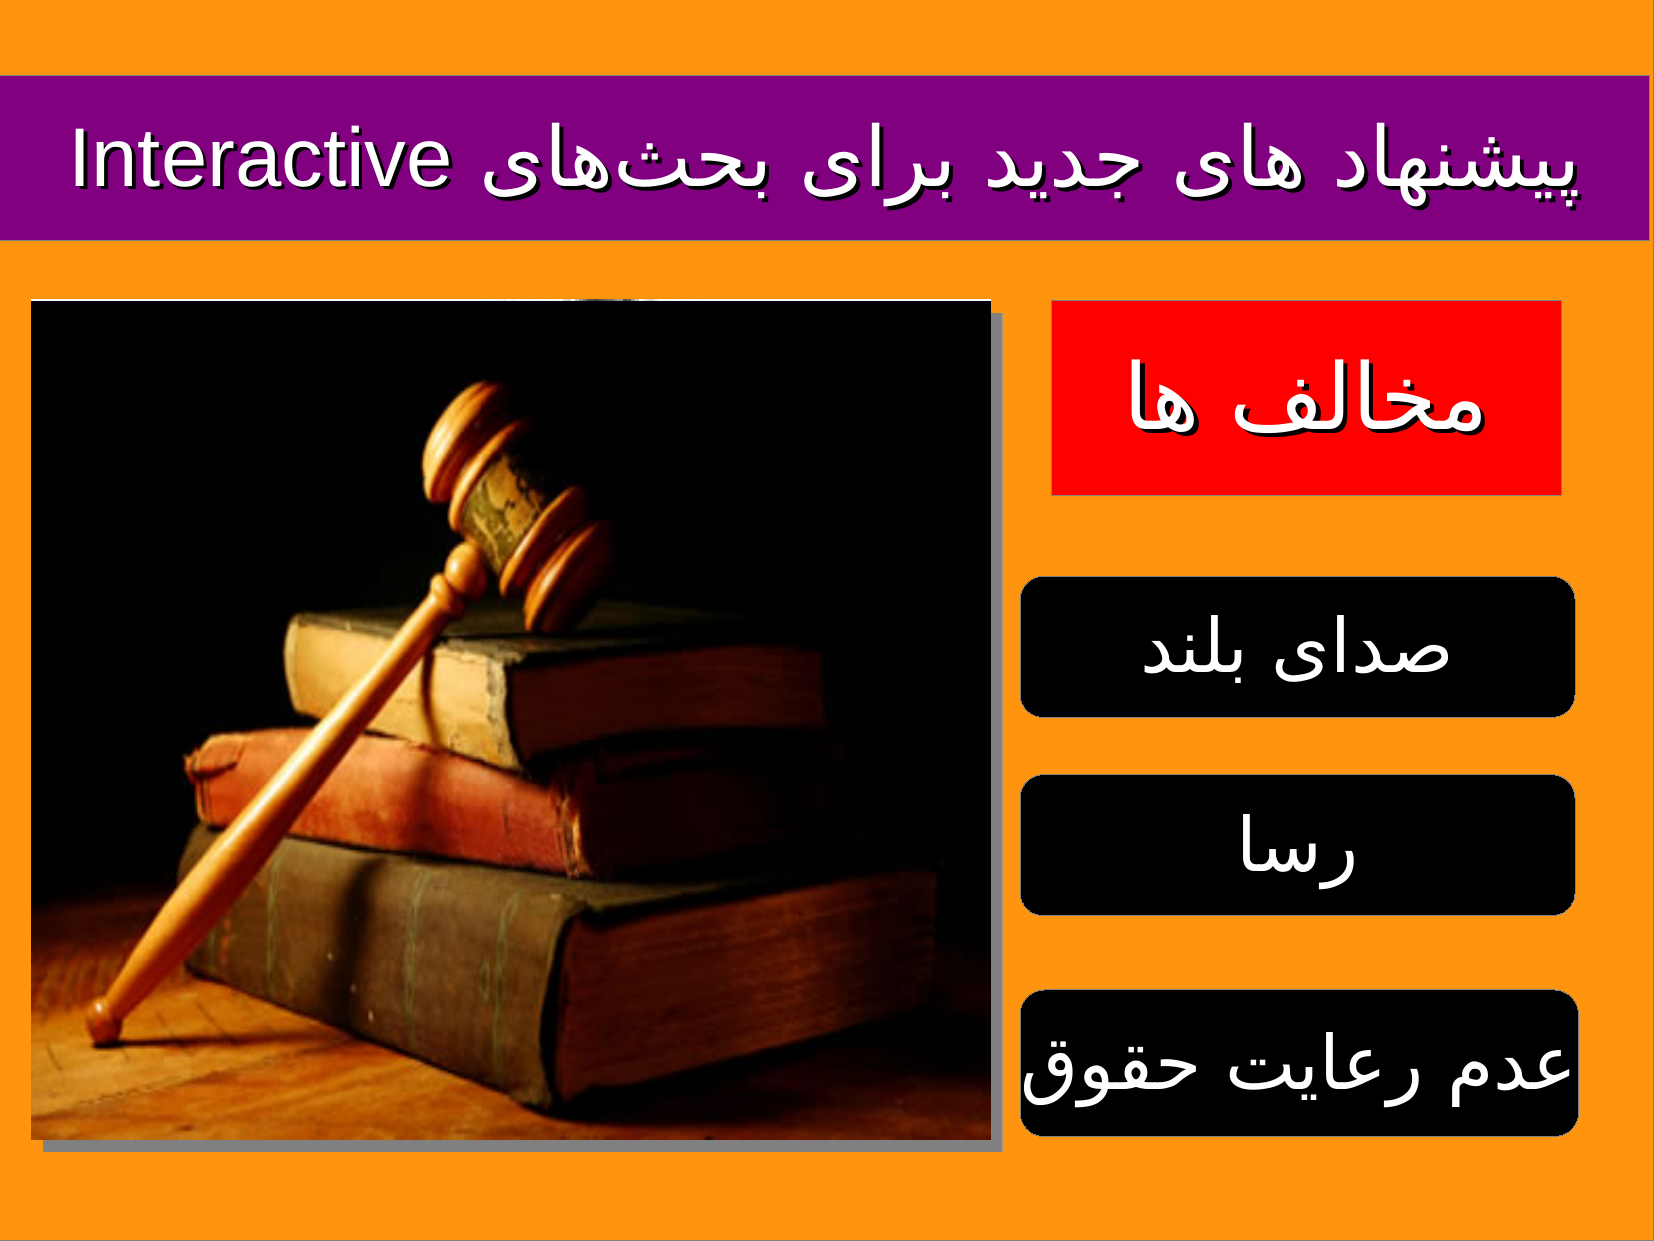

پیشنهاد های جدید برای بحث‌های Interactive
مخالف ها
صدای بلند
رسا
عدم رعایت حقوق